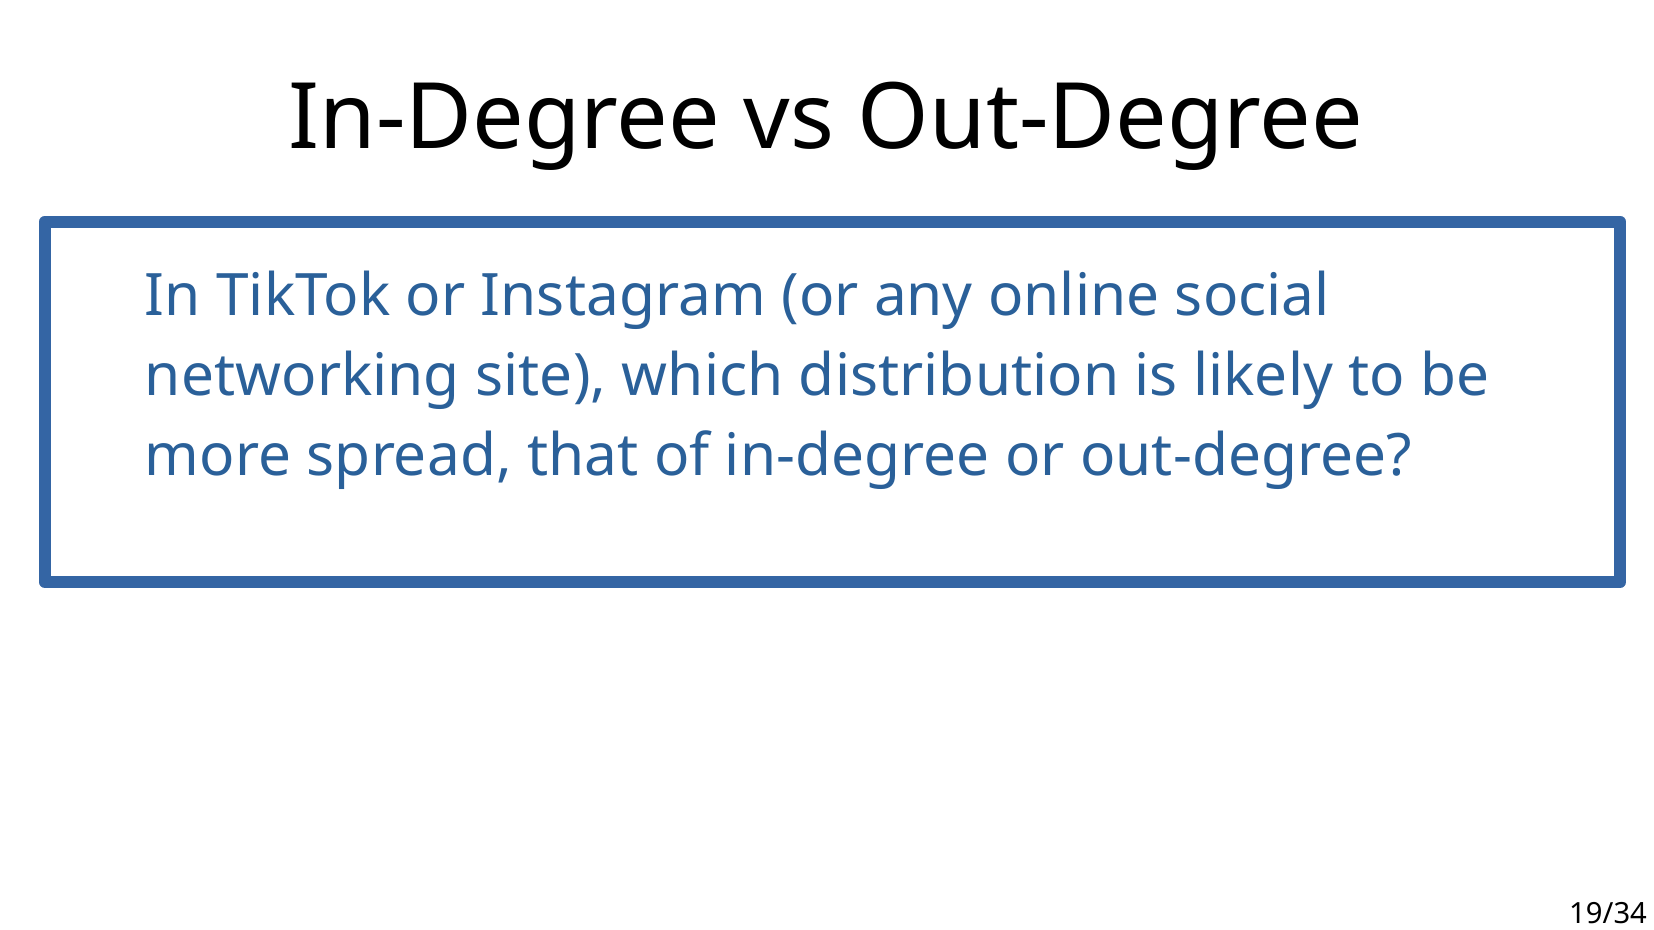

# In-Degree vs Out-Degree
In TikTok or Instagram (or any online social networking site), which distribution is likely to be more spread, that of in-degree or out-degree?
19